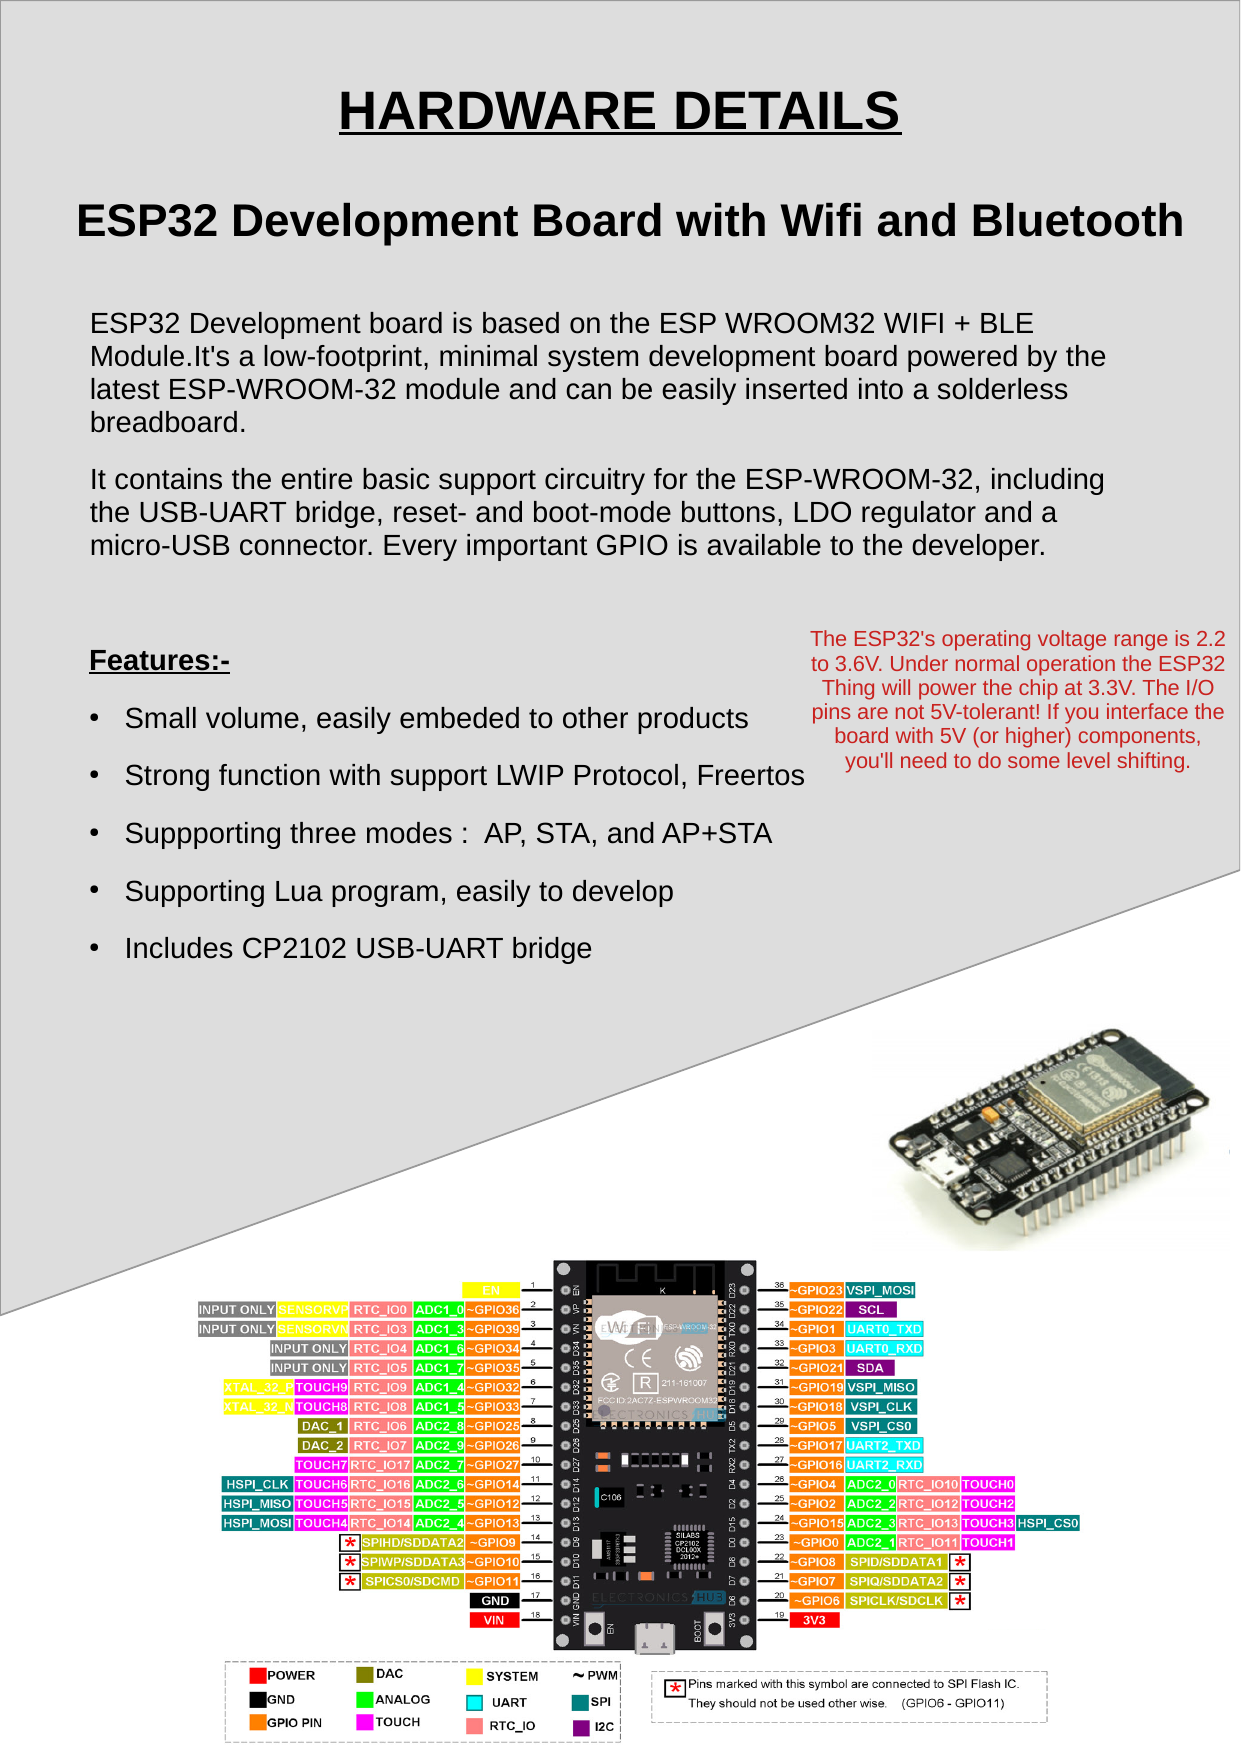

HARDWARE DETAILS
ESP32 Development Board with Wifi and Bluetooth
ESP32 Development board is based on the ESP WROOM32 WIFI + BLE Module.It's a low-footprint, minimal system development board powered by the latest ESP-WROOM-32 module and can be easily inserted into a solderless breadboard.
It contains the entire basic support circuitry for the ESP-WROOM-32, including the USB-UART bridge, reset- and boot-mode buttons, LDO regulator and a micro-USB connector. Every important GPIO is available to the developer.
The ESP32's operating voltage range is 2.2 to 3.6V. Under normal operation the ESP32 Thing will power the chip at 3.3V. The I/O pins are not 5V-tolerant! If you interface the board with 5V (or higher) components, you'll need to do some level shifting.
Features:-
Small volume, easily embeded to other products
Strong function with support LWIP Protocol, Freertos
Suppporting three modes :  AP, STA, and AP+STA
Supporting Lua program, easily to develop
Includes CP2102 USB-UART bridge